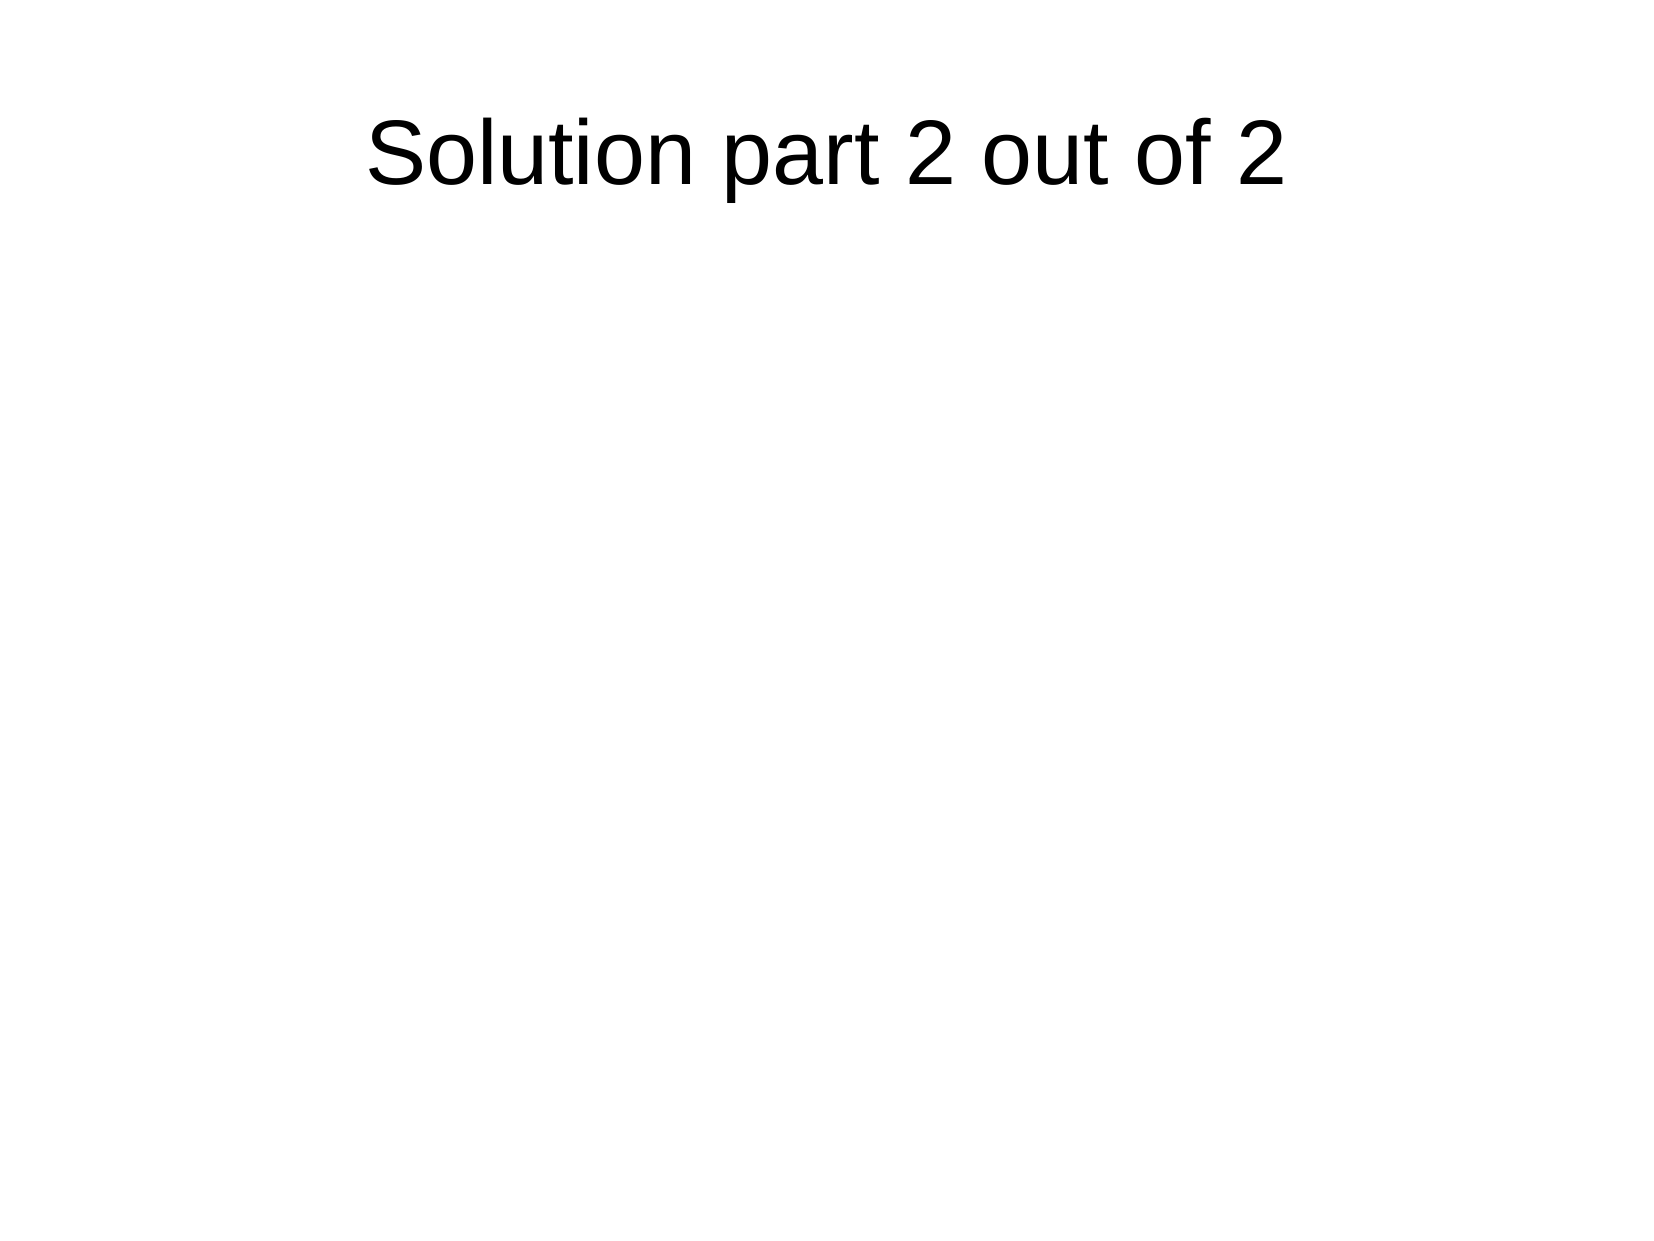

# Solution part 2 out of 2